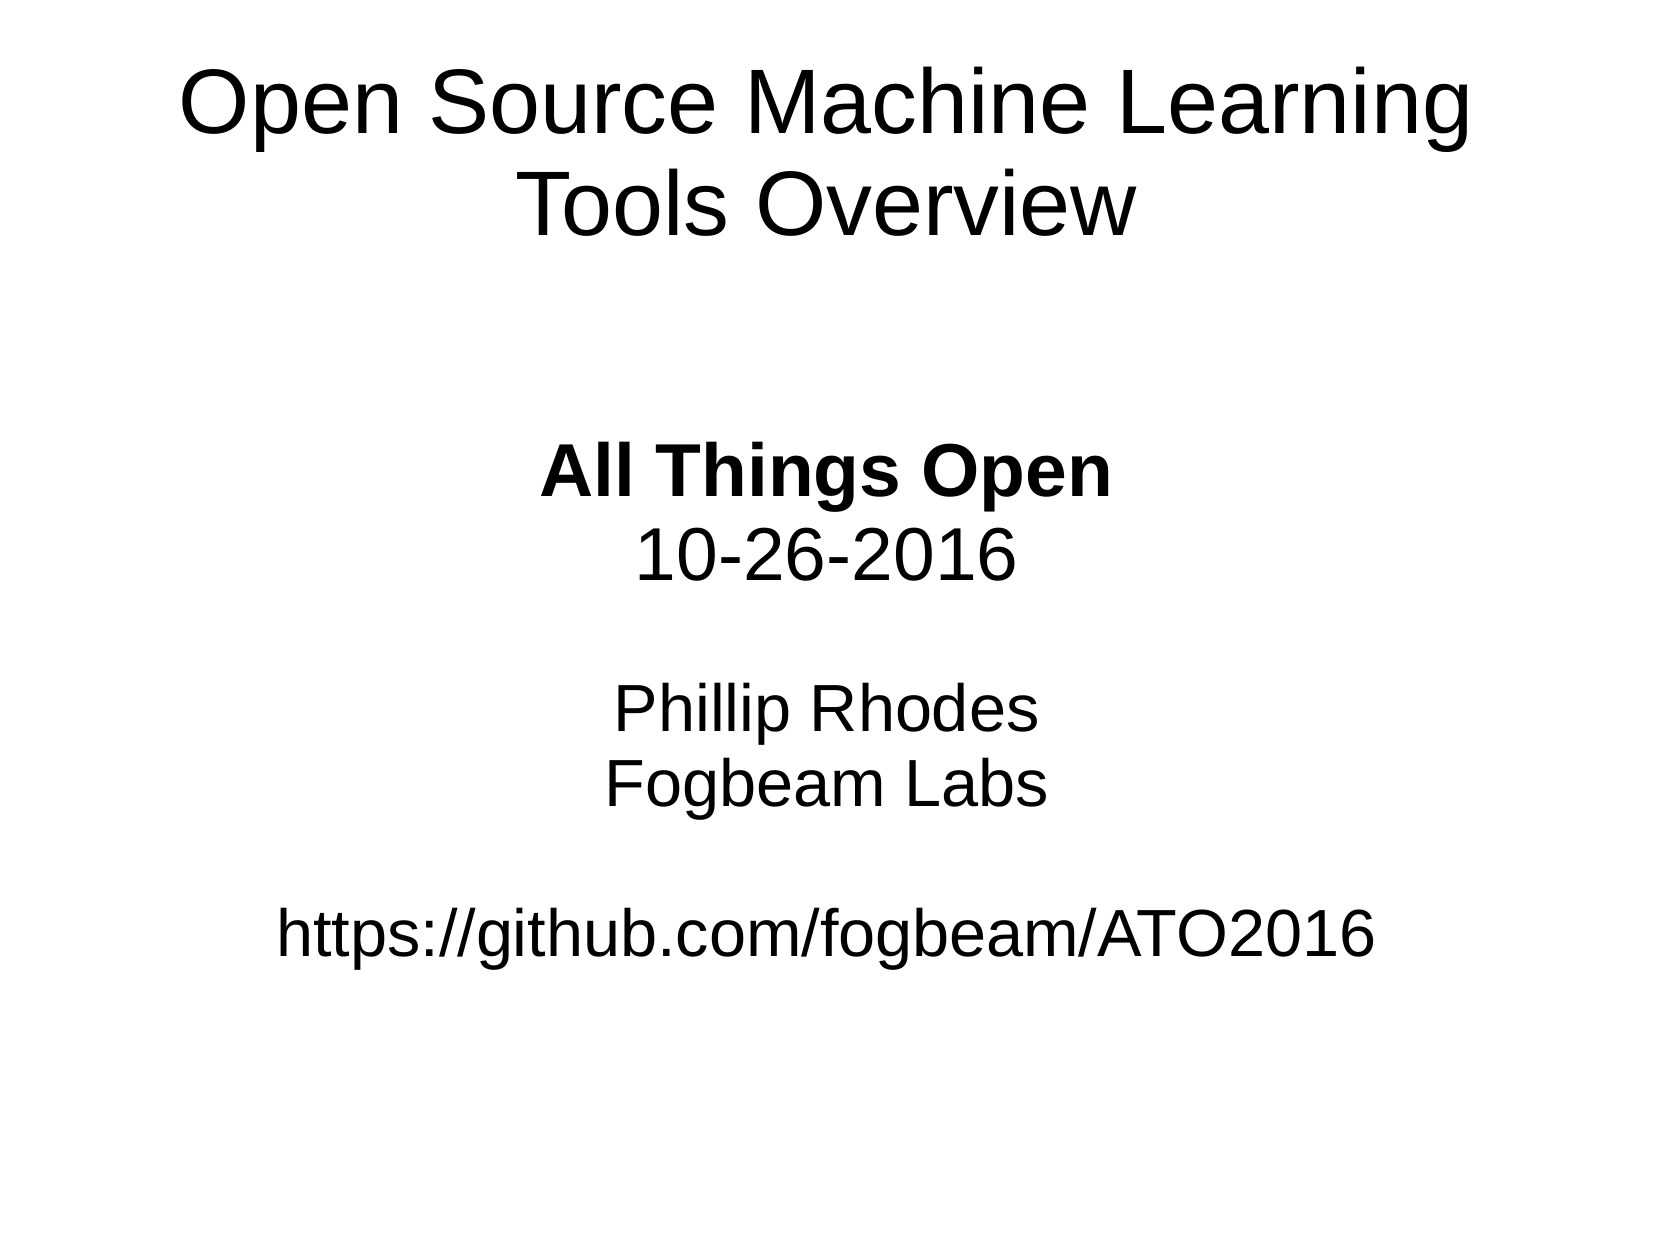

# Open Source Machine Learning Tools Overview
All Things Open
10-26-2016
Phillip Rhodes
Fogbeam Labs
https://github.com/fogbeam/ATO2016